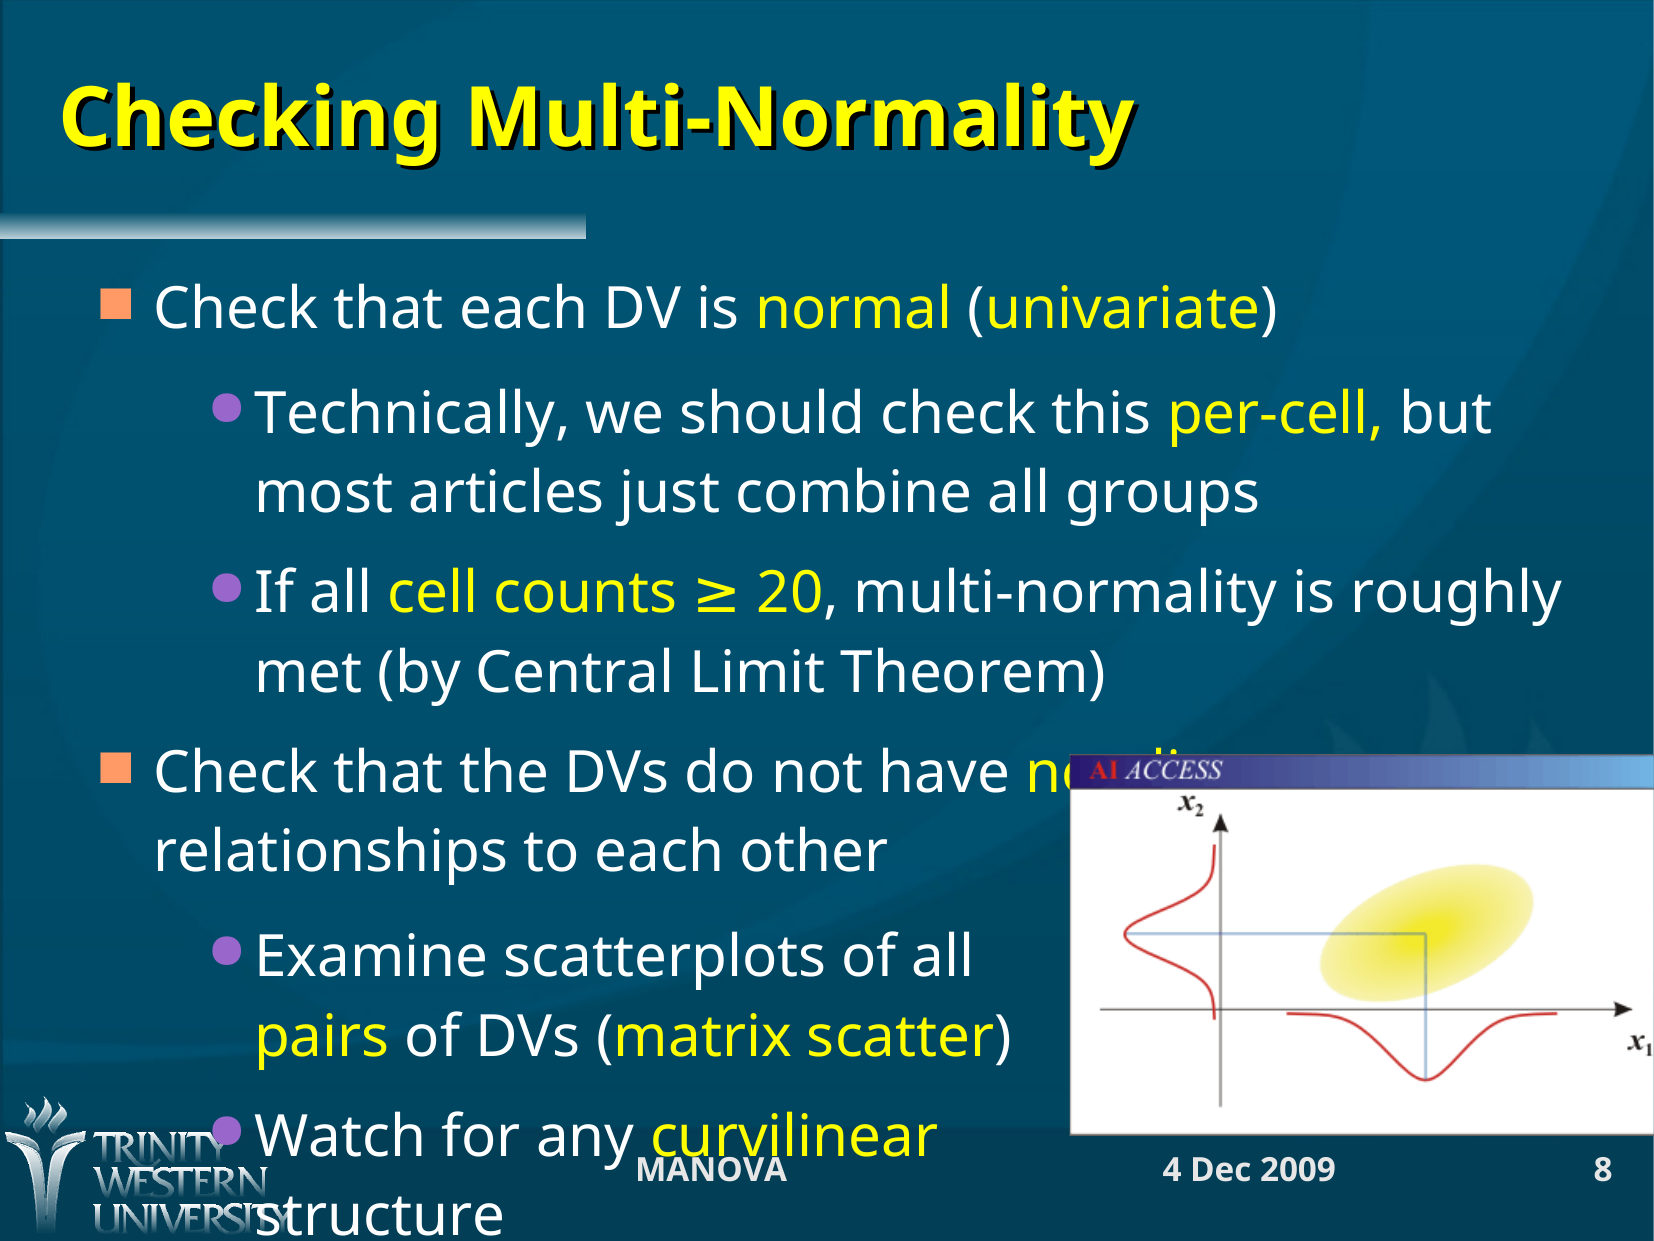

# Checking Multi-Normality
Check that each DV is normal (univariate)
Technically, we should check this per-cell, but most articles just combine all groups
If all cell counts ≥ 20, multi-normality is roughly met (by Central Limit Theorem)
Check that the DVs do not have non-linear relationships to each other
Examine scatterplots of all
pairs of DVs (matrix scatter)
Watch for any curvilinear
structure
MANOVA
4 Dec 2009
8